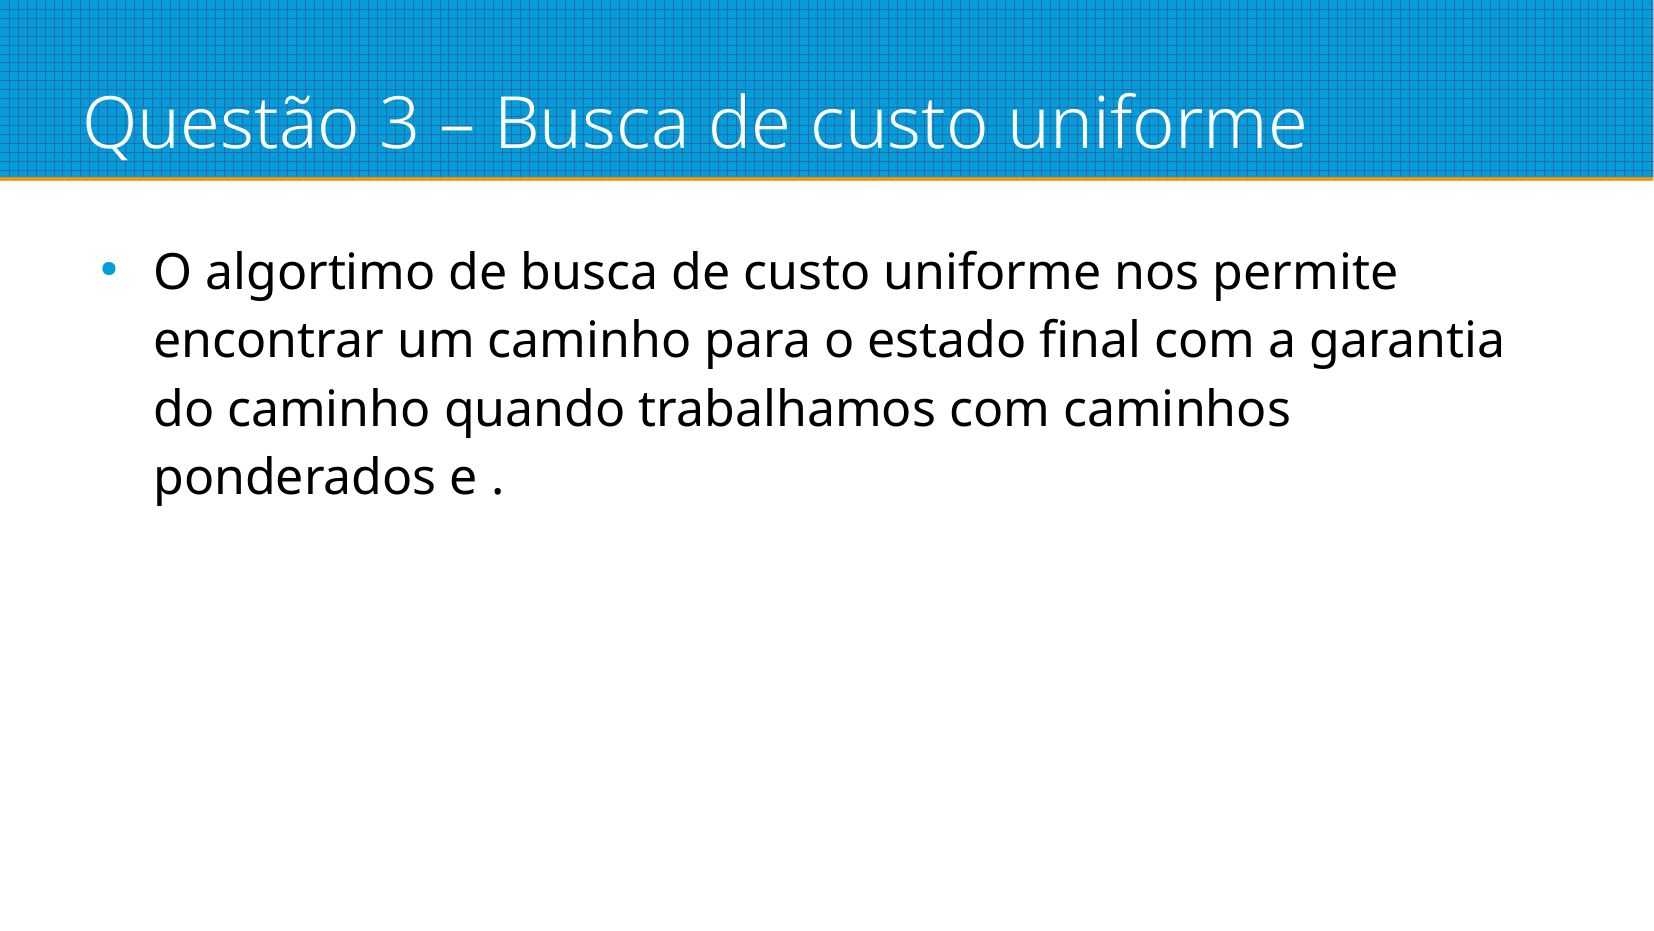

# Questão 3 – Busca de custo uniforme
O algortimo de busca de custo uniforme nos permite encontrar um caminho para o estado final com a garantia do caminho quando trabalhamos com caminhos ponderados e .